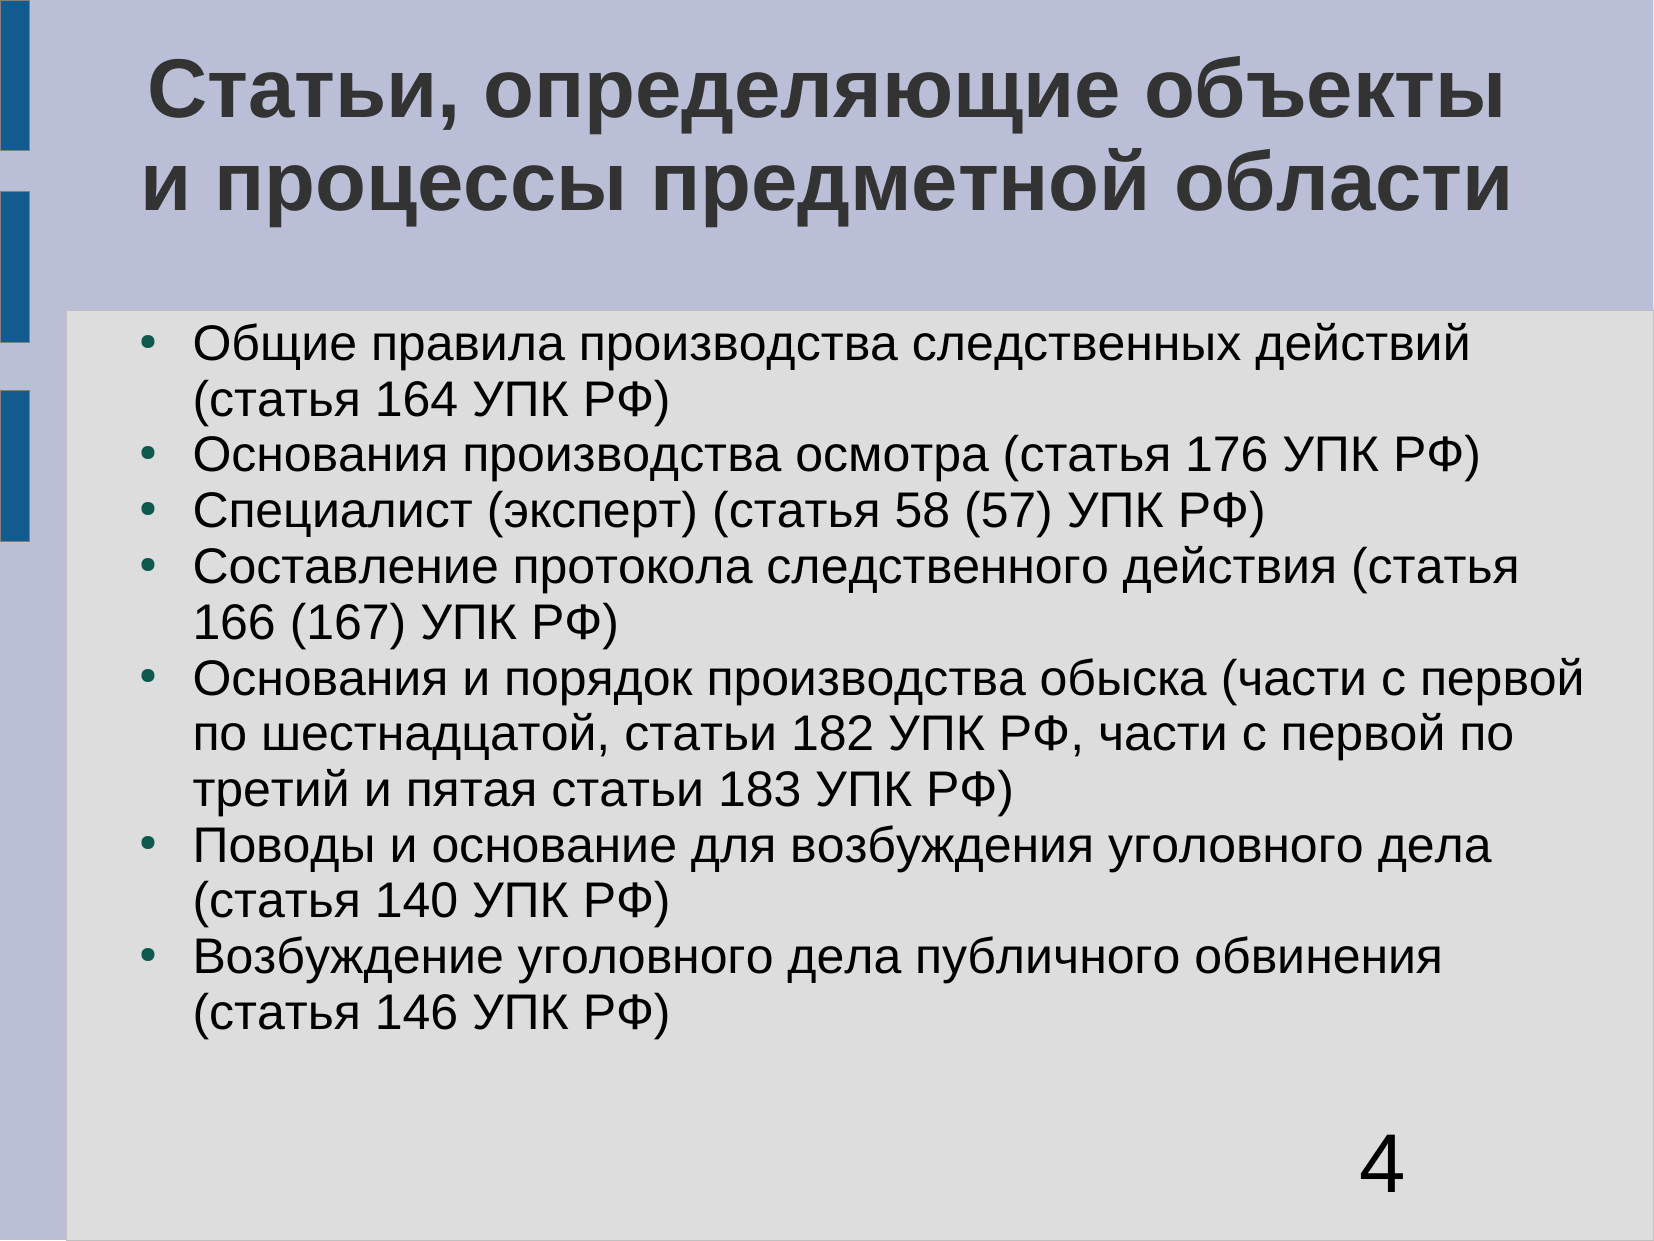

# Статьи, определяющие объекты и процессы предметной области
Общие правила производства следственных действий (статья 164 УПК РФ)
Основания производства осмотра (статья 176 УПК РФ)
Специалист (эксперт) (статья 58 (57) УПК РФ)
Составление протокола следственного действия (статья 166 (167) УПК РФ)
Основания и порядок производства обыска (части с первой по шестнадцатой, статьи 182 УПК РФ, части с первой по третий и пятая статьи 183 УПК РФ)
Поводы и основание для возбуждения уголовного дела (статья 140 УПК РФ)
Возбуждение уголовного дела публичного обвинения (статья 146 УПК РФ)